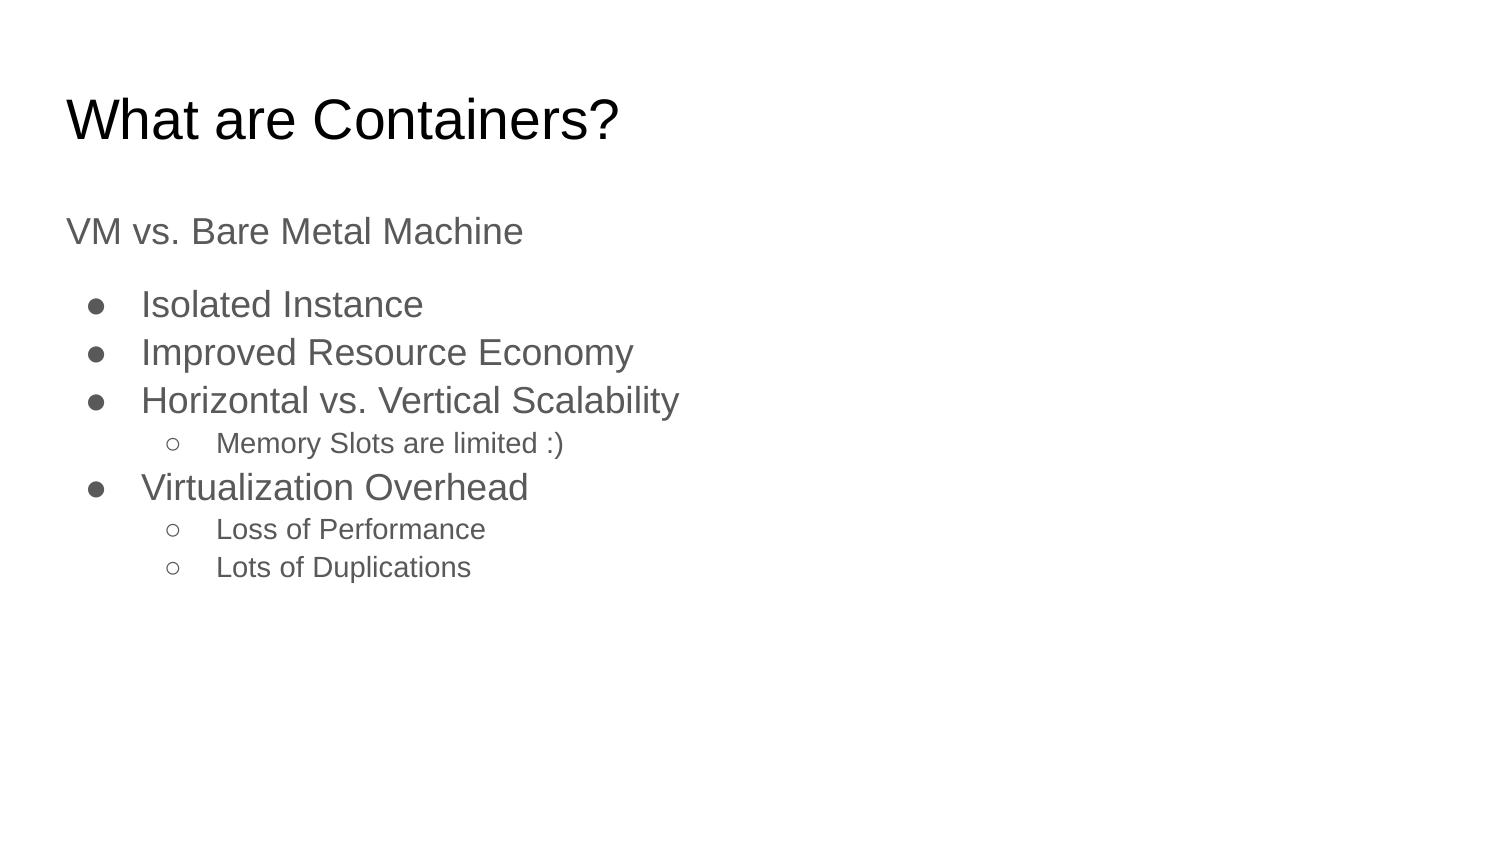

# What are Containers?
VM vs. Bare Metal Machine
Isolated Instance
Improved Resource Economy
Horizontal vs. Vertical Scalability
Memory Slots are limited :)
Virtualization Overhead
Loss of Performance
Lots of Duplications